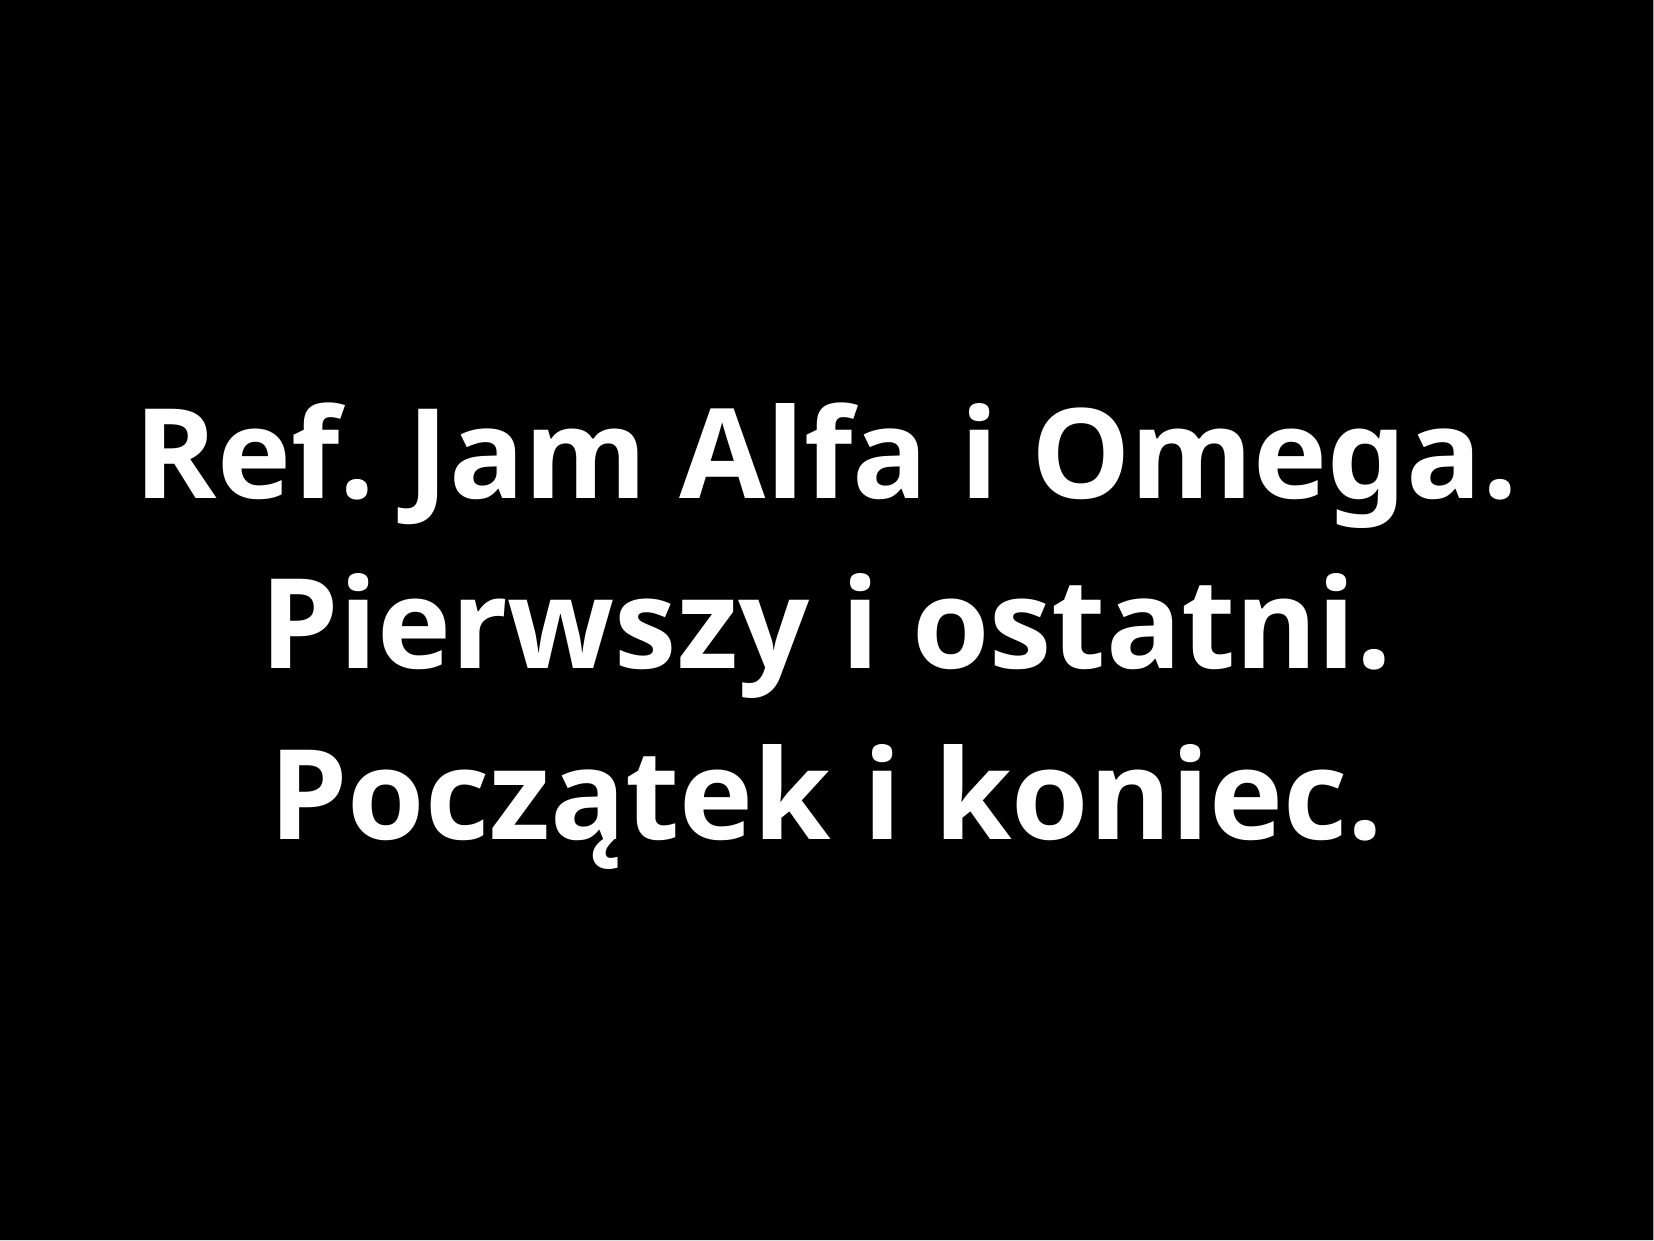

# Ref. Jam Alfa i Omega. Pierwszy i ostatni. Początek i koniec.